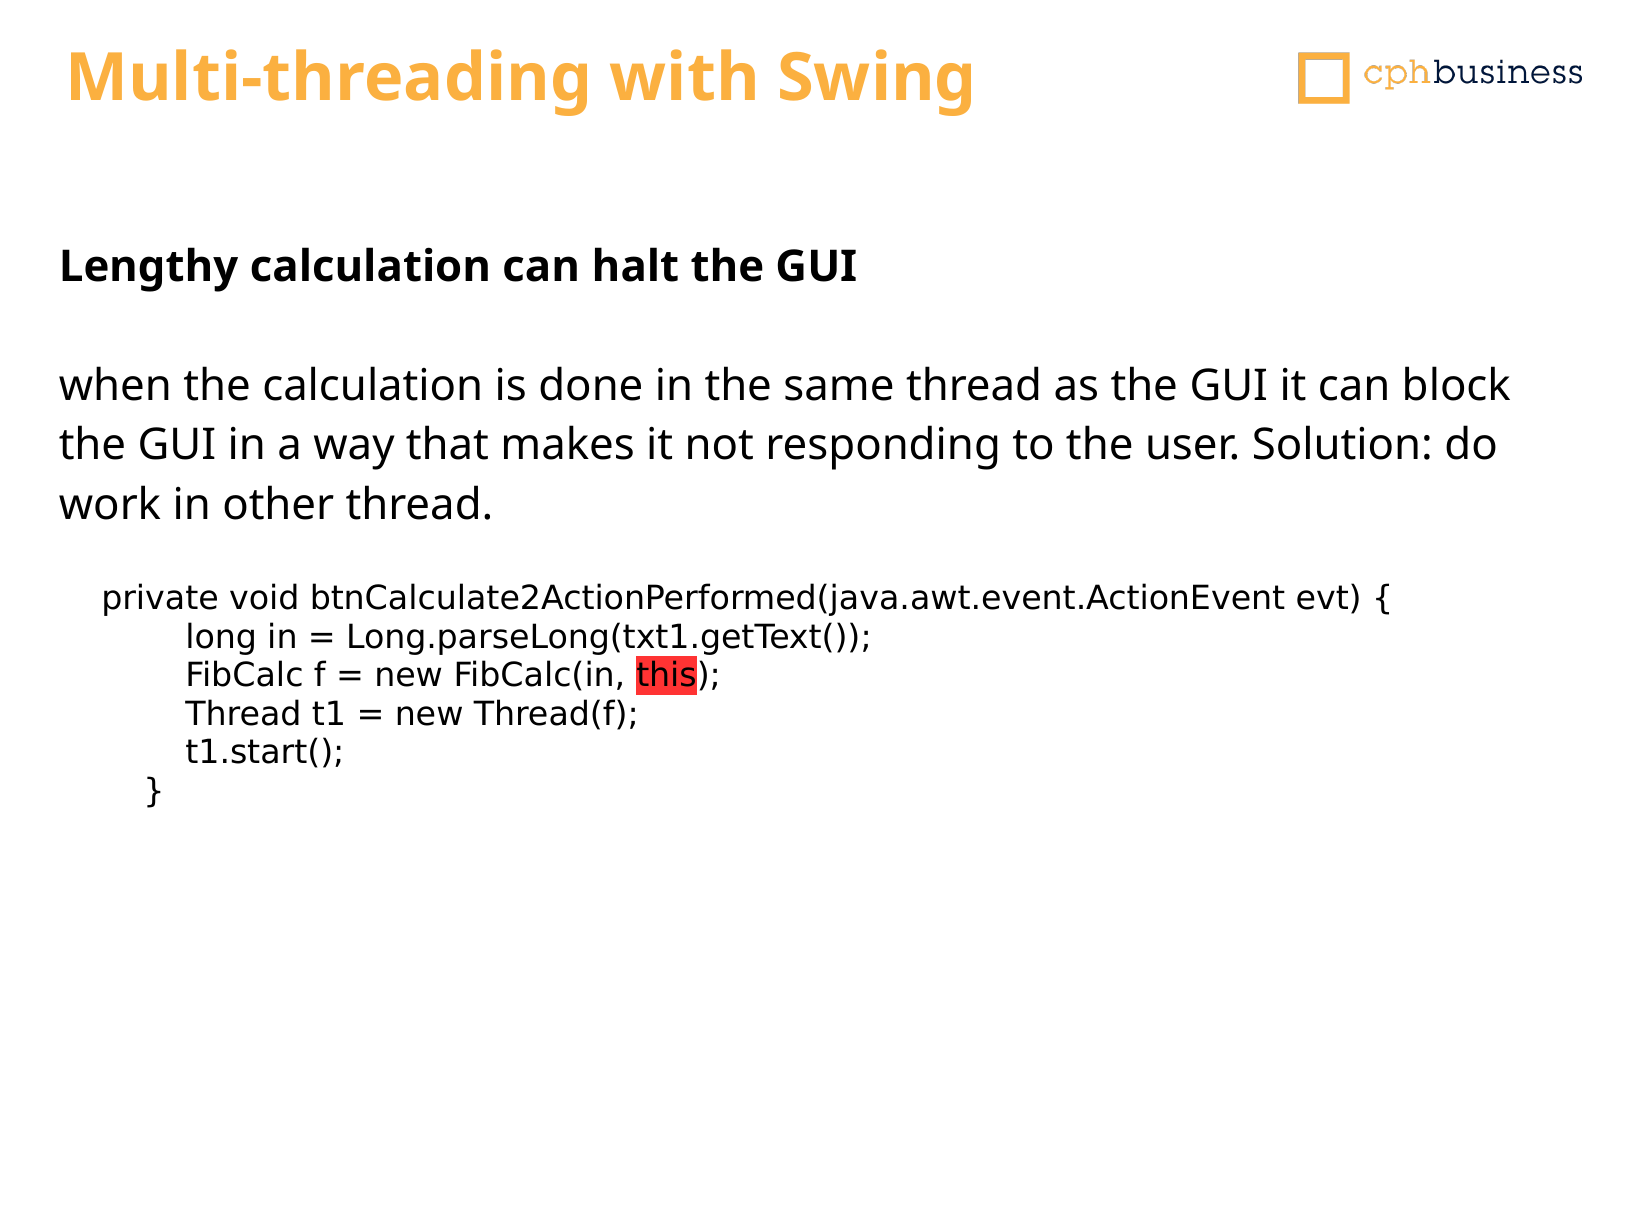

Multi-threading with Swing
Lengthy calculation can halt the GUI
when the calculation is done in the same thread as the GUI it can block the GUI in a way that makes it not responding to the user. Solution: do work in other thread.
private void btnCalculate2ActionPerformed(java.awt.event.ActionEvent evt) {
 long in = Long.parseLong(txt1.getText());
 FibCalc f = new FibCalc(in, this);
 Thread t1 = new Thread(f);
 t1.start();
 }